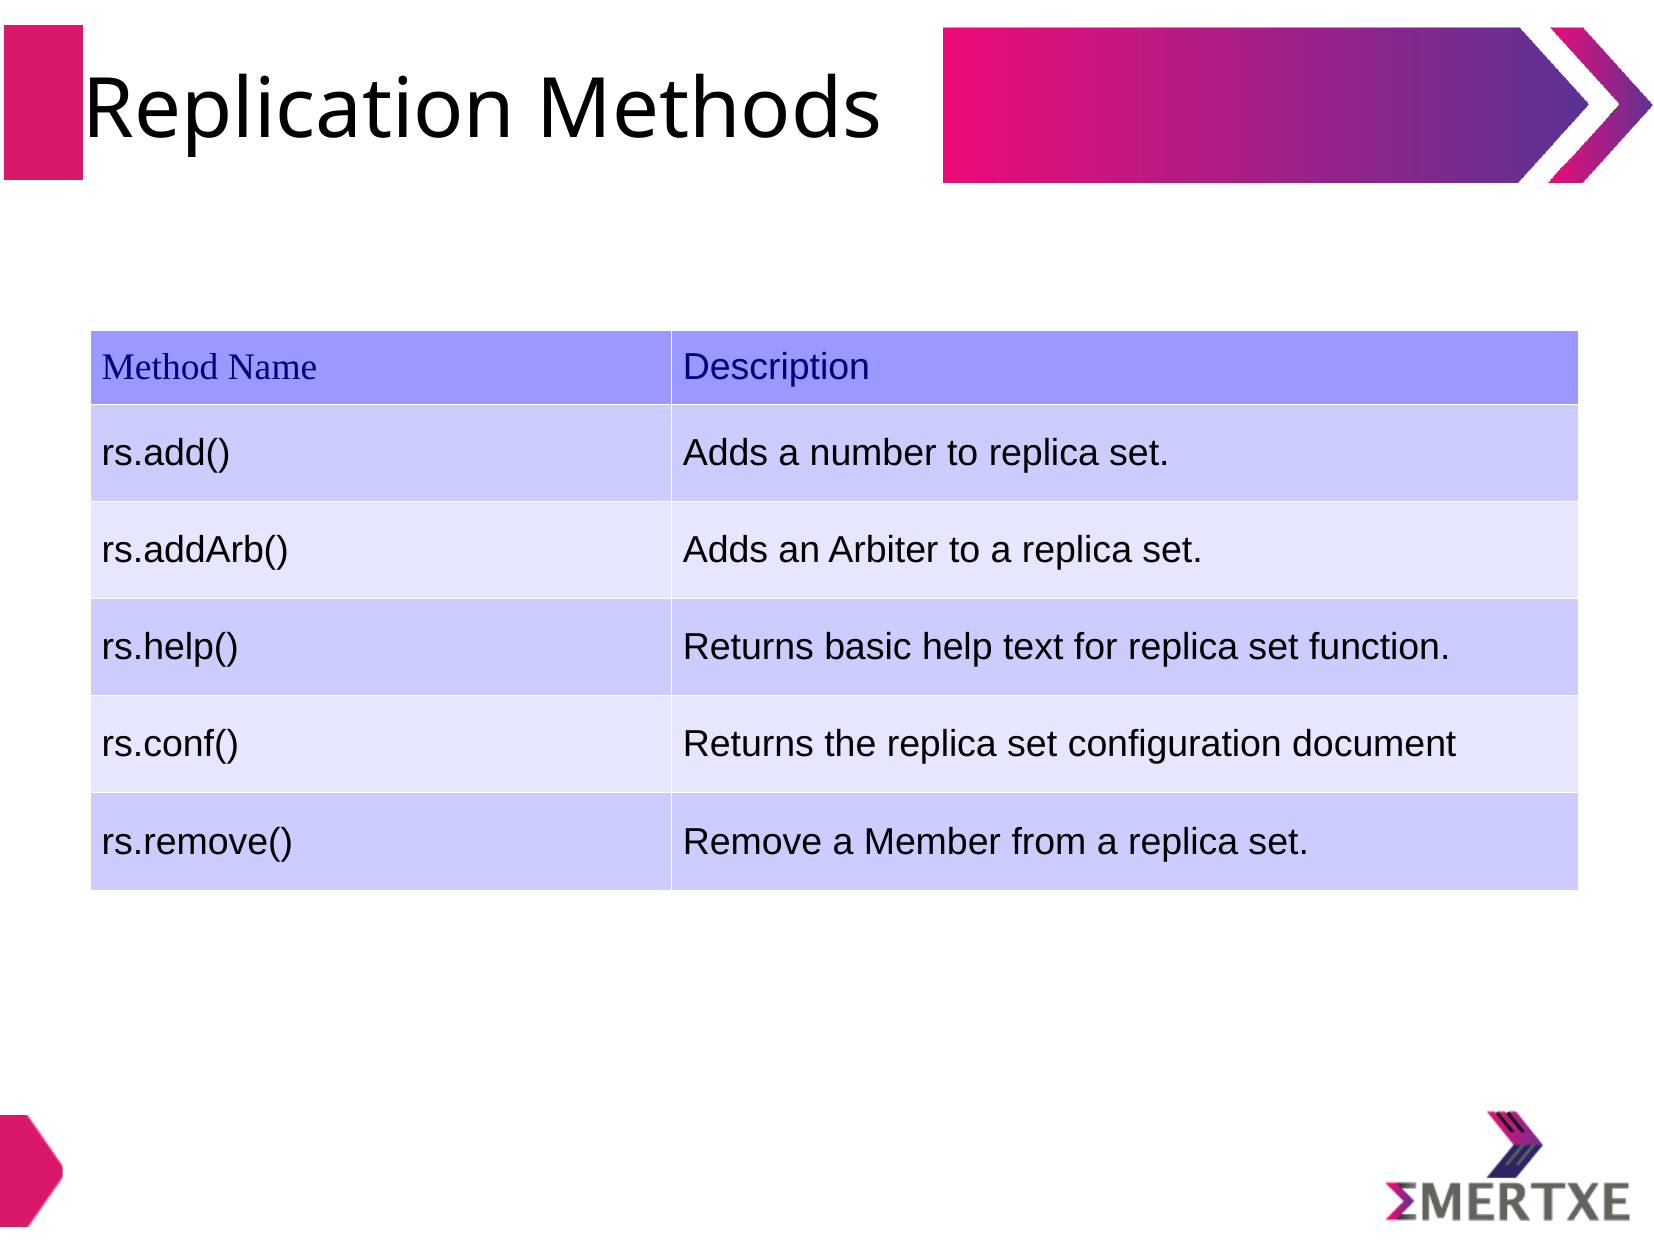

# Replication Methods
| Method Name | Description |
| --- | --- |
| rs.add() | Adds a number to replica set. |
| rs.addArb() | Adds an Arbiter to a replica set. |
| rs.help() | Returns basic help text for replica set function. |
| rs.conf() | Returns the replica set configuration document |
| rs.remove() | Remove a Member from a replica set. |